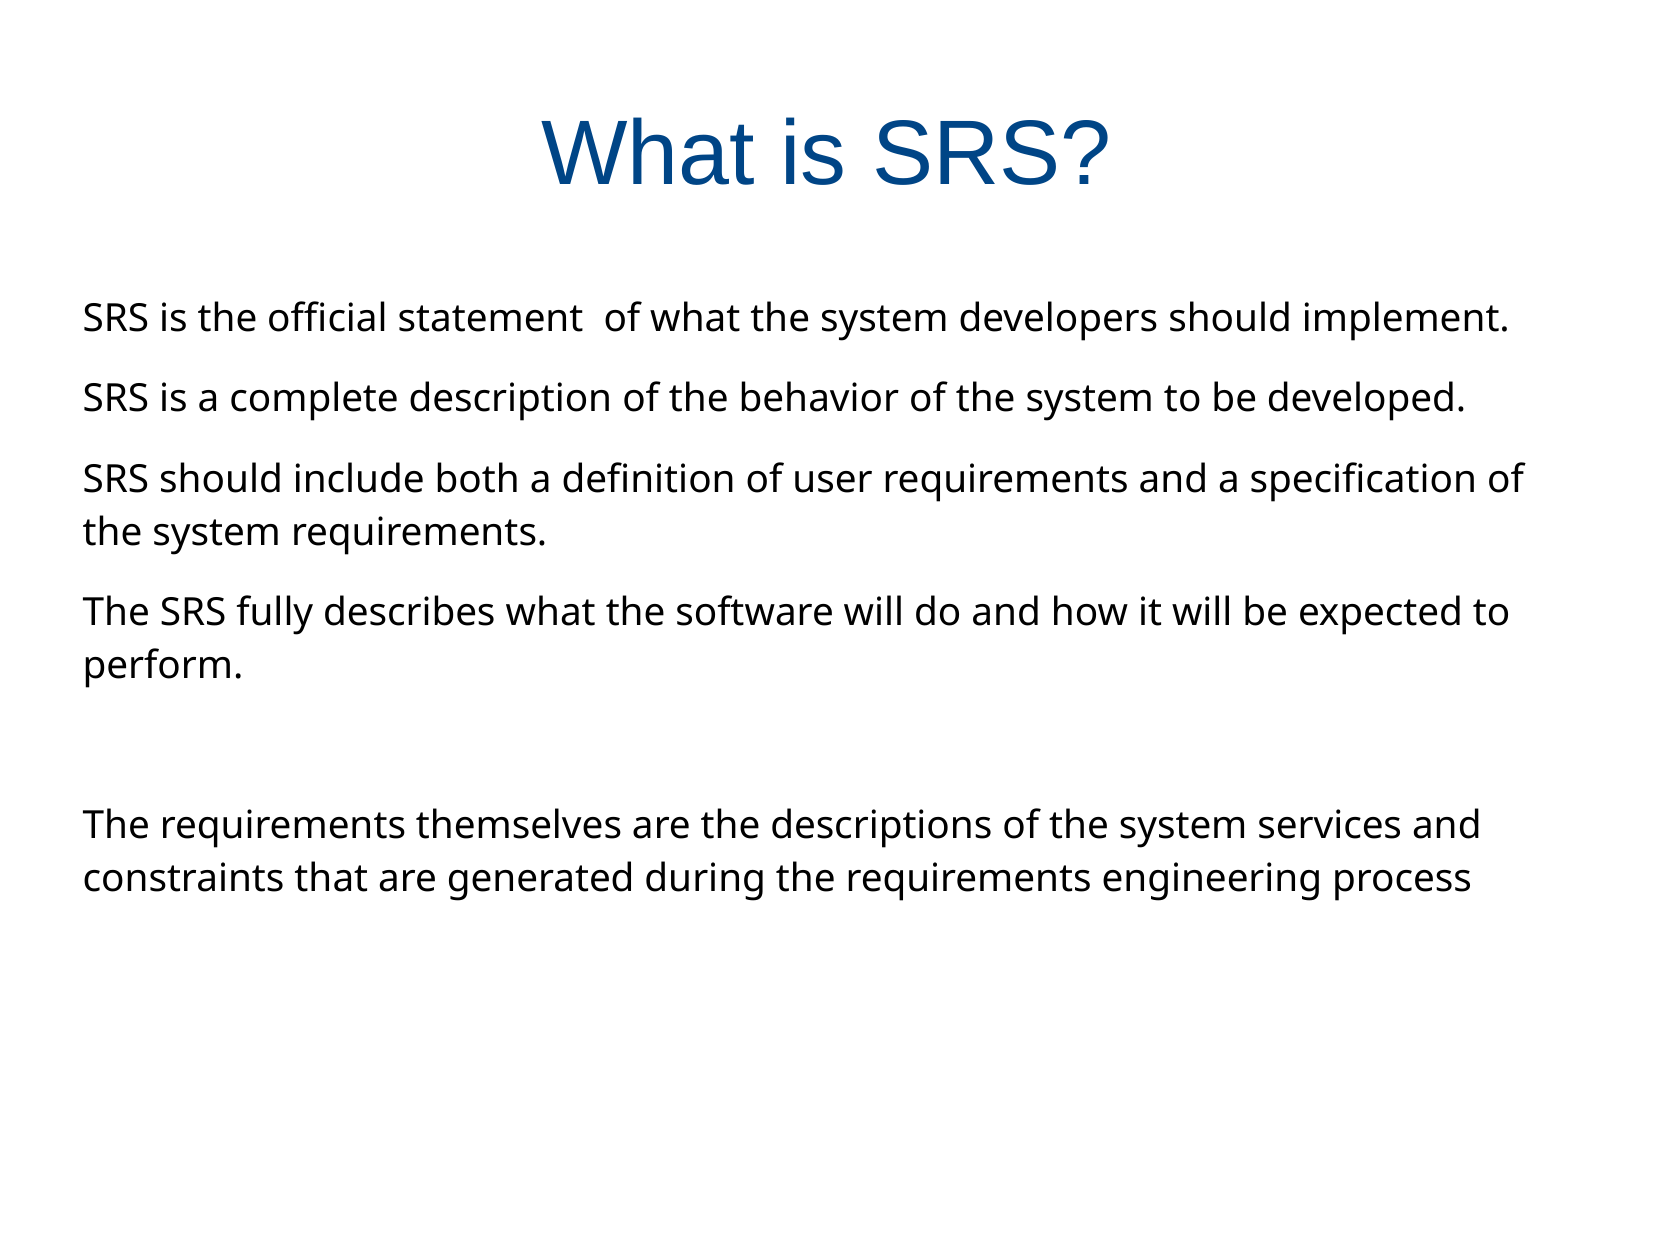

# What is SRS?
SRS is the official statement of what the system developers should implement.
SRS is a complete description of the behavior of the system to be developed.
SRS should include both a definition of user requirements and a specification of the system requirements.
The SRS fully describes what the software will do and how it will be expected to perform.
The requirements themselves are the descriptions of the system services and constraints that are generated during the requirements engineering process